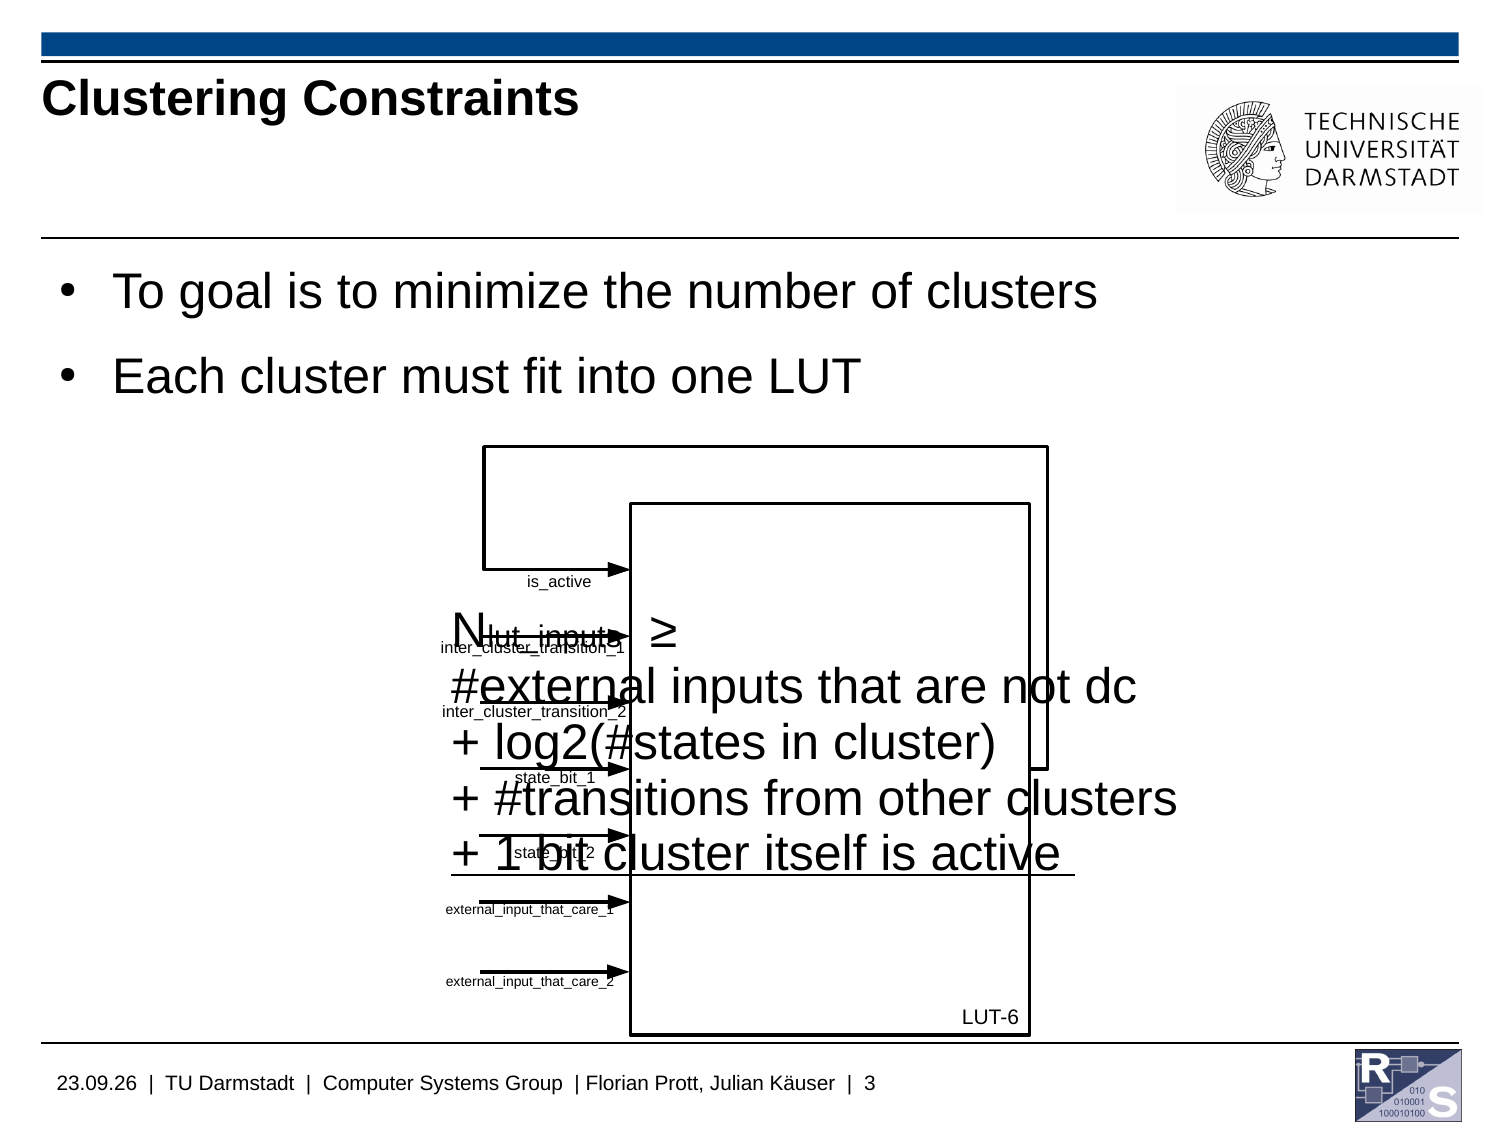

# Clustering Constraints
To goal is to minimize the number of clusters
Each cluster must fit into one LUT
Nlut_inputs ≥
#external inputs that are not dc
+ log2(#states in cluster)
+ #transitions from other clusters
+ 1 bit cluster itself is active